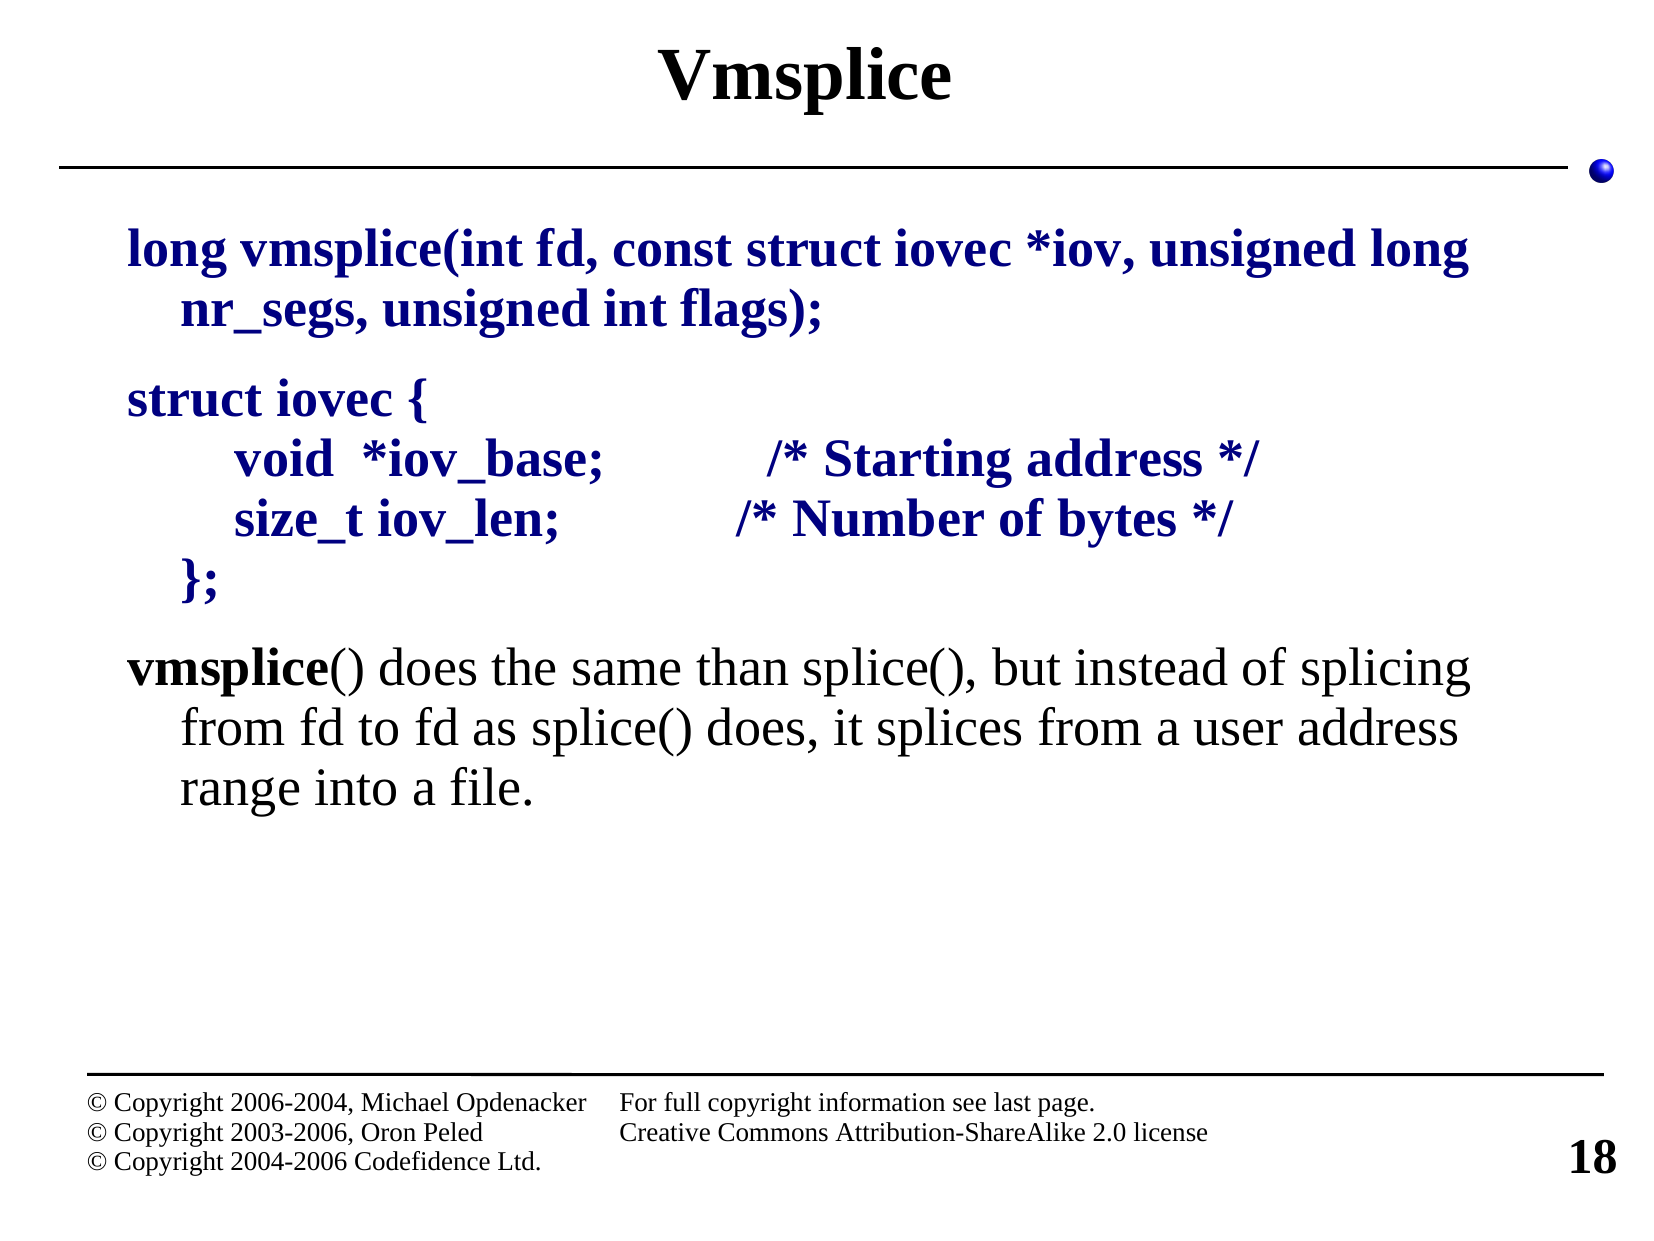

# Vmsplice
long vmsplice(int fd, const struct iovec *iov, unsigned long nr_segs, unsigned int flags);
struct iovec {
 void *iov_base; /* Starting address */
 size_t iov_len; /* Number of bytes */
};
vmsplice() does the same than splice(), but instead of splicing from fd to fd as splice() does, it splices from a user address range into a file.